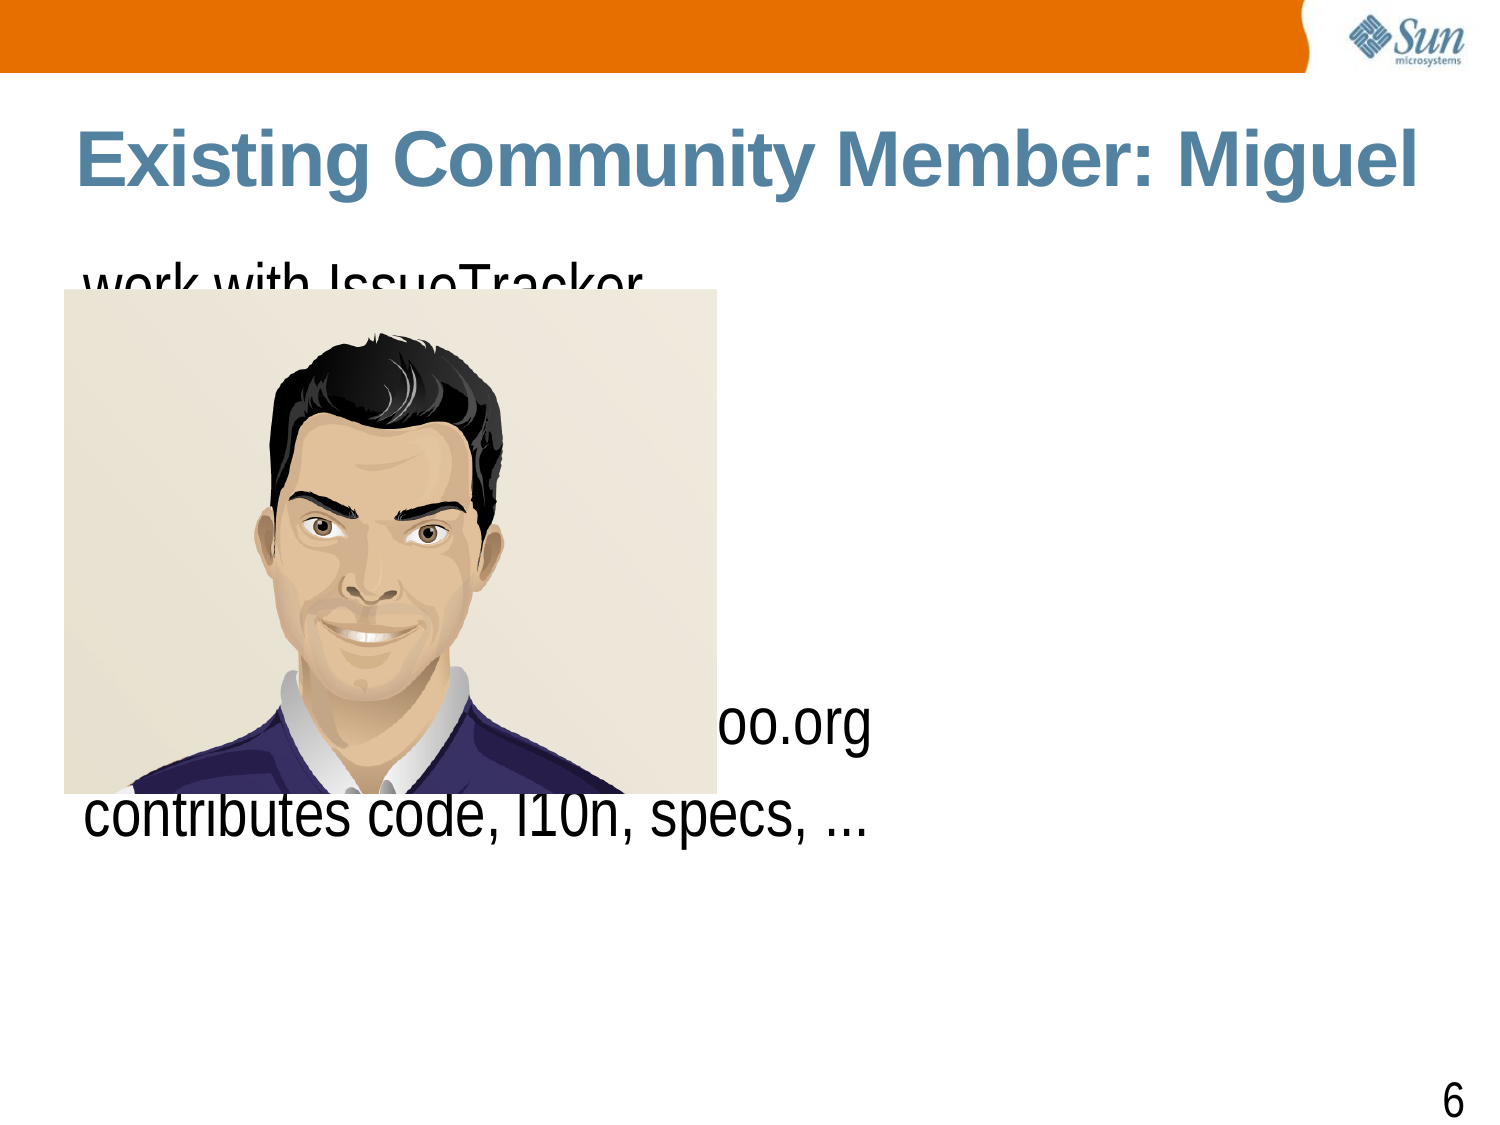

# Existing Community Member: Miguel
work with IssueTracker
get weekly builds
what is going on?
has account on ooo
read/write-access to xyz.ooo.org
contributes code, l10n, specs, ...